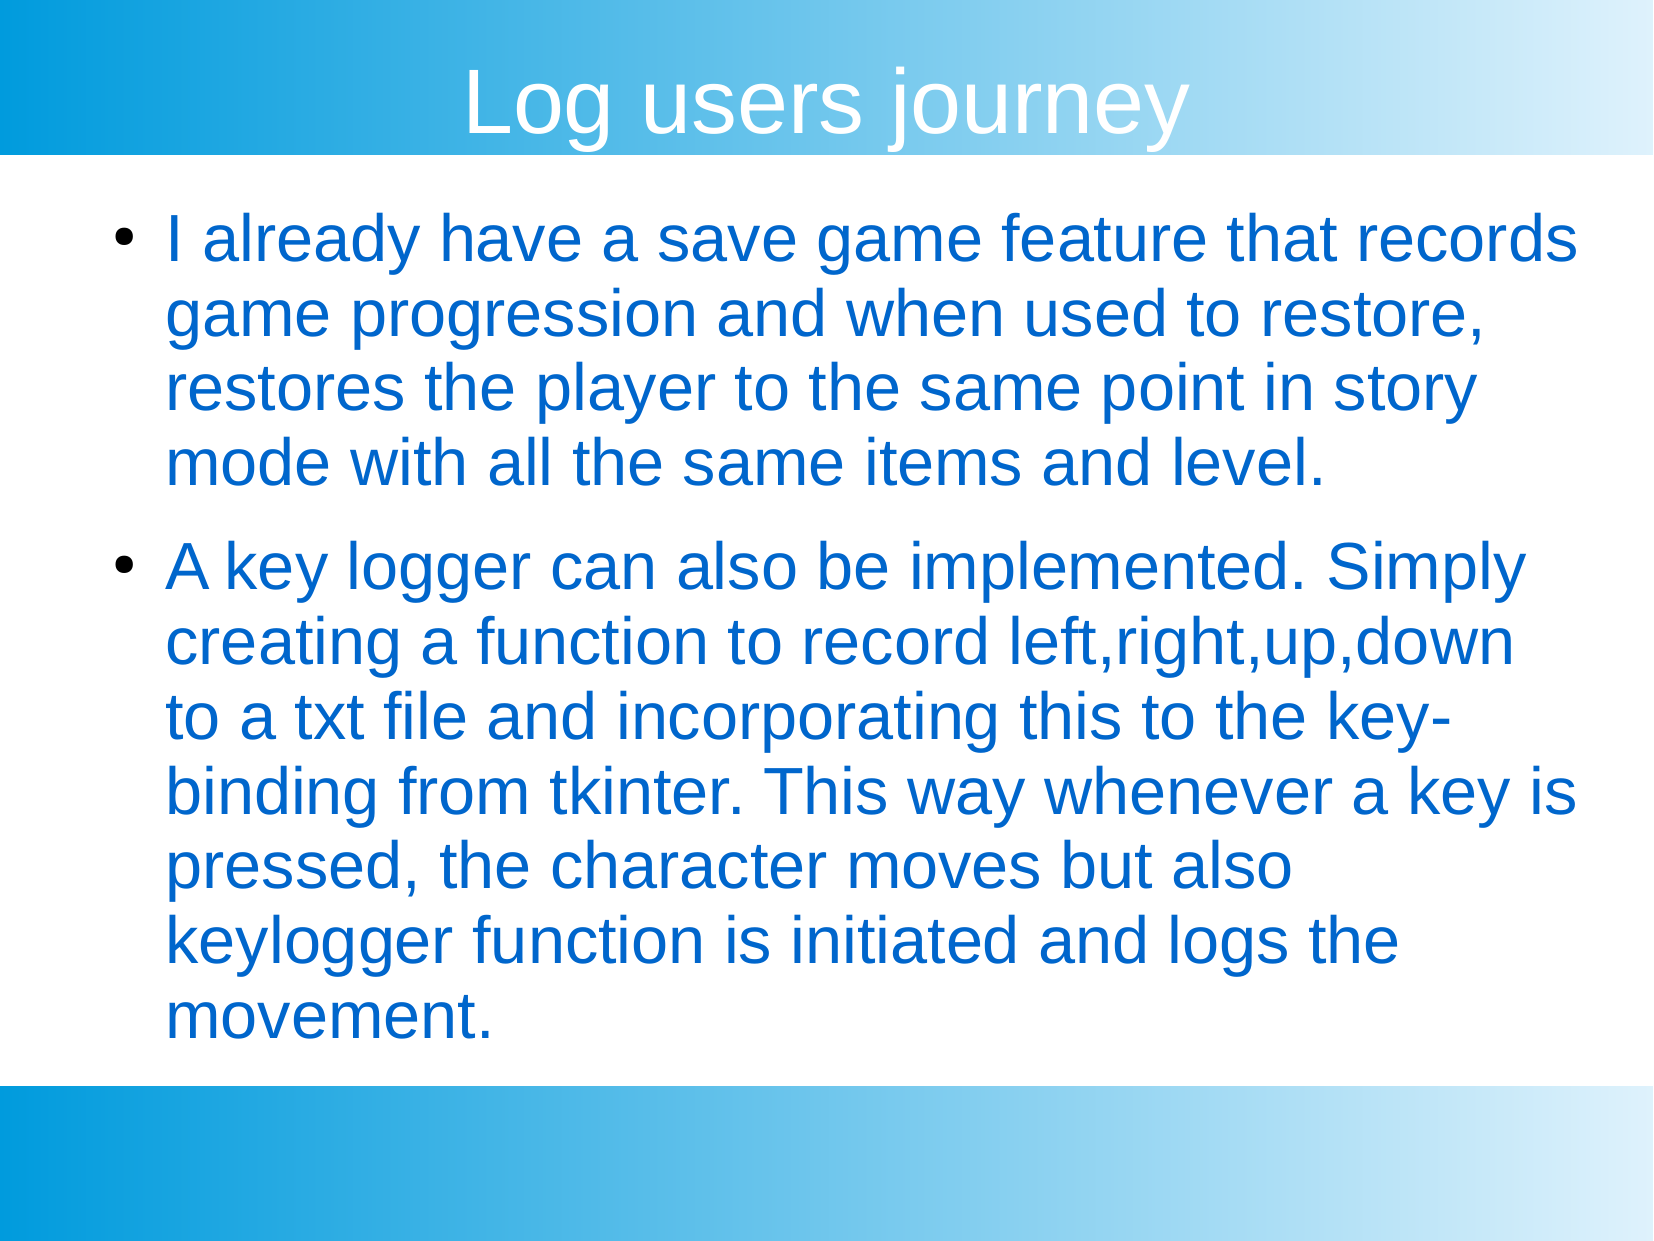

# Log users journey
I already have a save game feature that records game progression and when used to restore, restores the player to the same point in story mode with all the same items and level.
A key logger can also be implemented. Simply creating a function to record left,right,up,down to a txt file and incorporating this to the key-binding from tkinter. This way whenever a key is pressed, the character moves but also keylogger function is initiated and logs the movement.